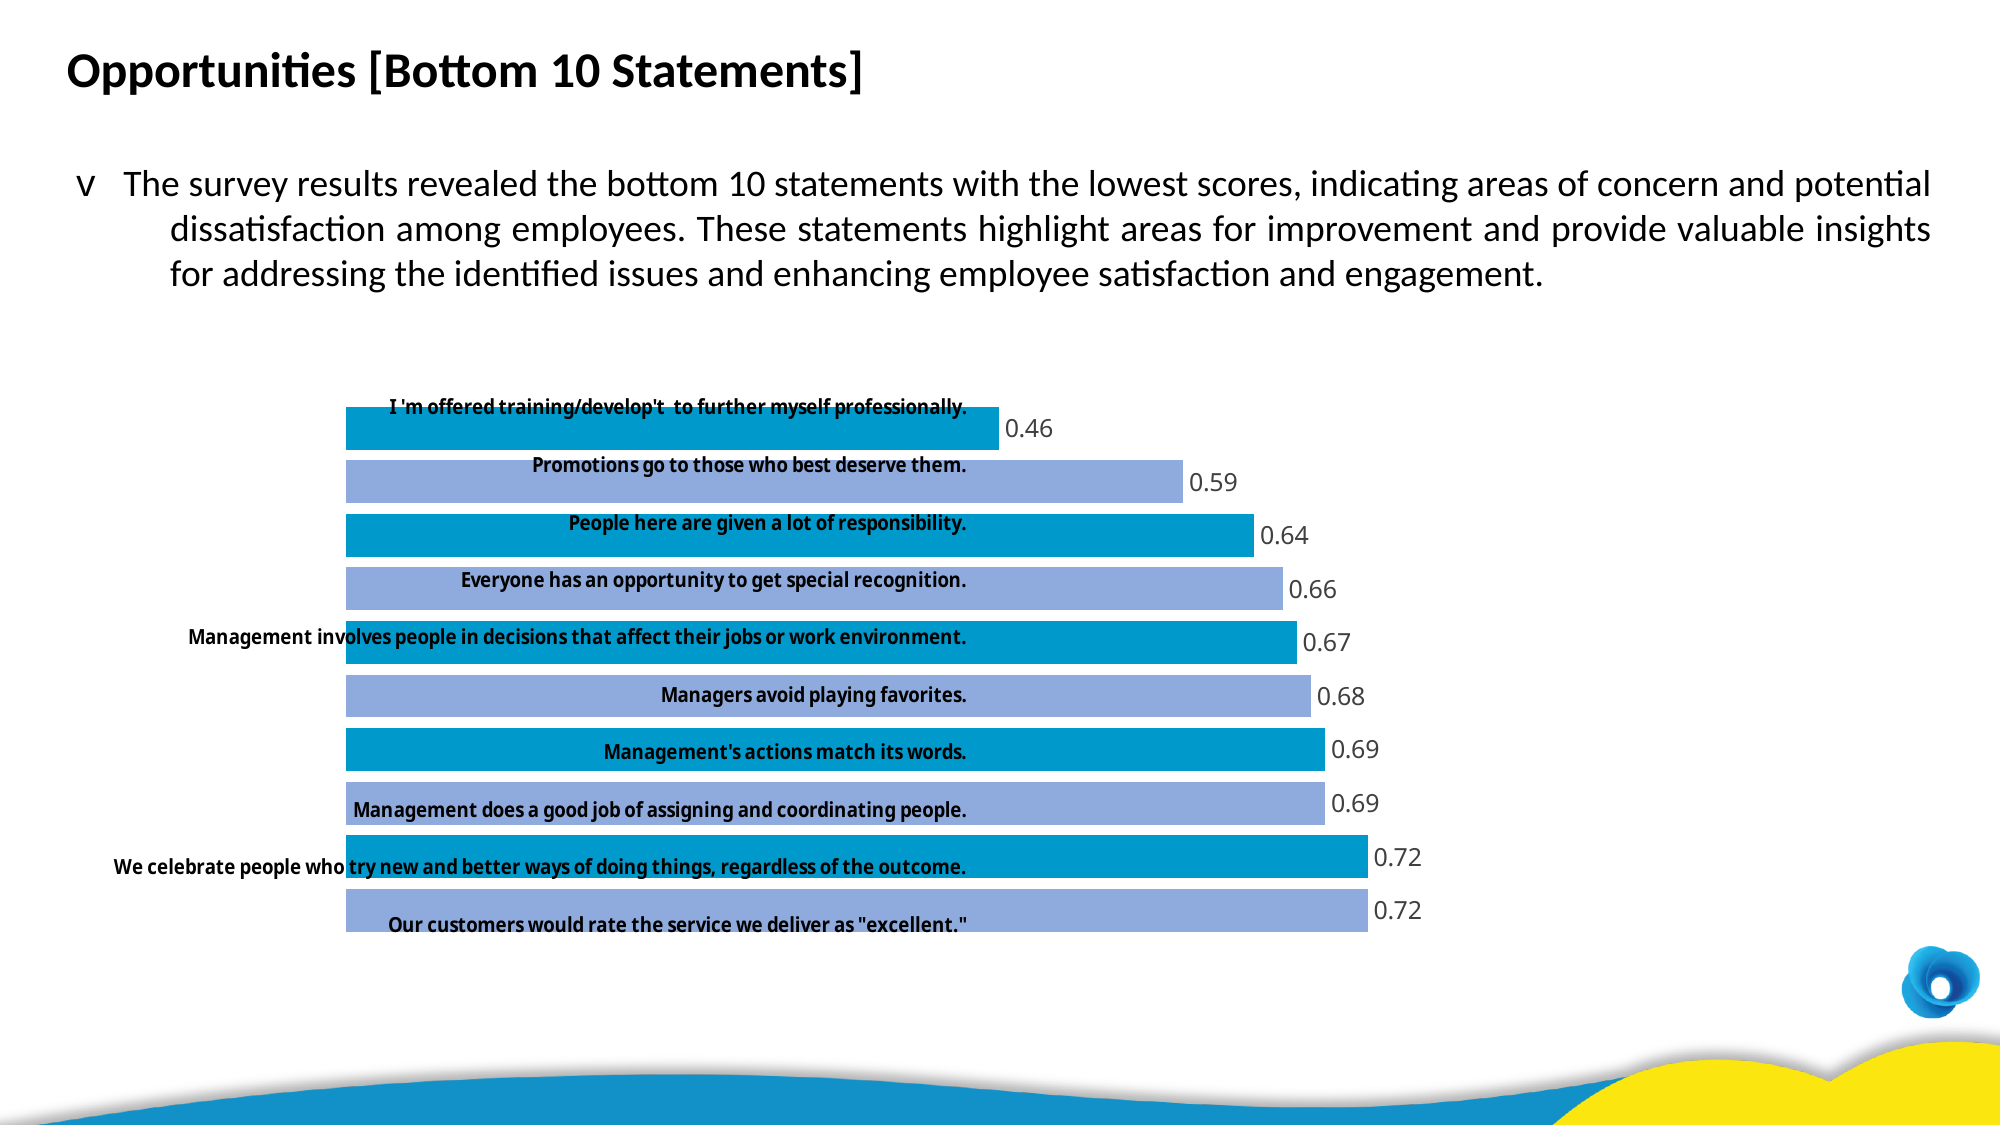

Opportunities [Bottom 10 Statements]
The survey results revealed the bottom 10 statements with the lowest scores, indicating areas of concern and potential dissatisfaction among employees. These statements highlight areas for improvement and provide valuable insights for addressing the identified issues and enhancing employee satisfaction and engagement.
### Chart
| Category | Series1 |
|---|---|
| Our customers would rate the service we deliver as "excellent." | 0.72 |
| We celebrate people who try new and better ways of doing things, regardless of the outcome. | 0.72 |
| Management does a good job of assigning and coordinating people. | 0.69 |
| Management's actions match its words. | 0.69 |
| Managers avoid playing favorites. | 0.68 |
| Management involves people in decisions that affect their jobs or work environment. | 0.67 |
| Everyone has an opportunity to get special recognition. | 0.66 |
| People here are given a lot of responsibility. | 0.64 |
| Promotions go to those who best deserve them. | 0.59 |
| I 'm offered training/develop't to further myself professionally. | 0.46 |
### Chart
| Category | Series1 |
|---|---|
| Our customers would rate the service we deliver as "excellent." | 0.72 |
| We celebrate people who try new and better ways of doing things, regardless of the outcome. | 0.72 |
| Management does a good job of assigning and coordinating people. | 0.69 |
| Management's actions match its words. | 0.69 |
| Managers avoid playing favorites. | 0.68 |
| Management involves people in decisions that affect their jobs or work environment. | 0.67 |
| Everyone has an opportunity to get special recognition. | 0.66 |
| People here are given a lot of responsibility. | 0.64 |
| Promotions go to those who best deserve them. | 0.59 |
| I 'm offered training/develop't to further myself professionally. | 0.46 |